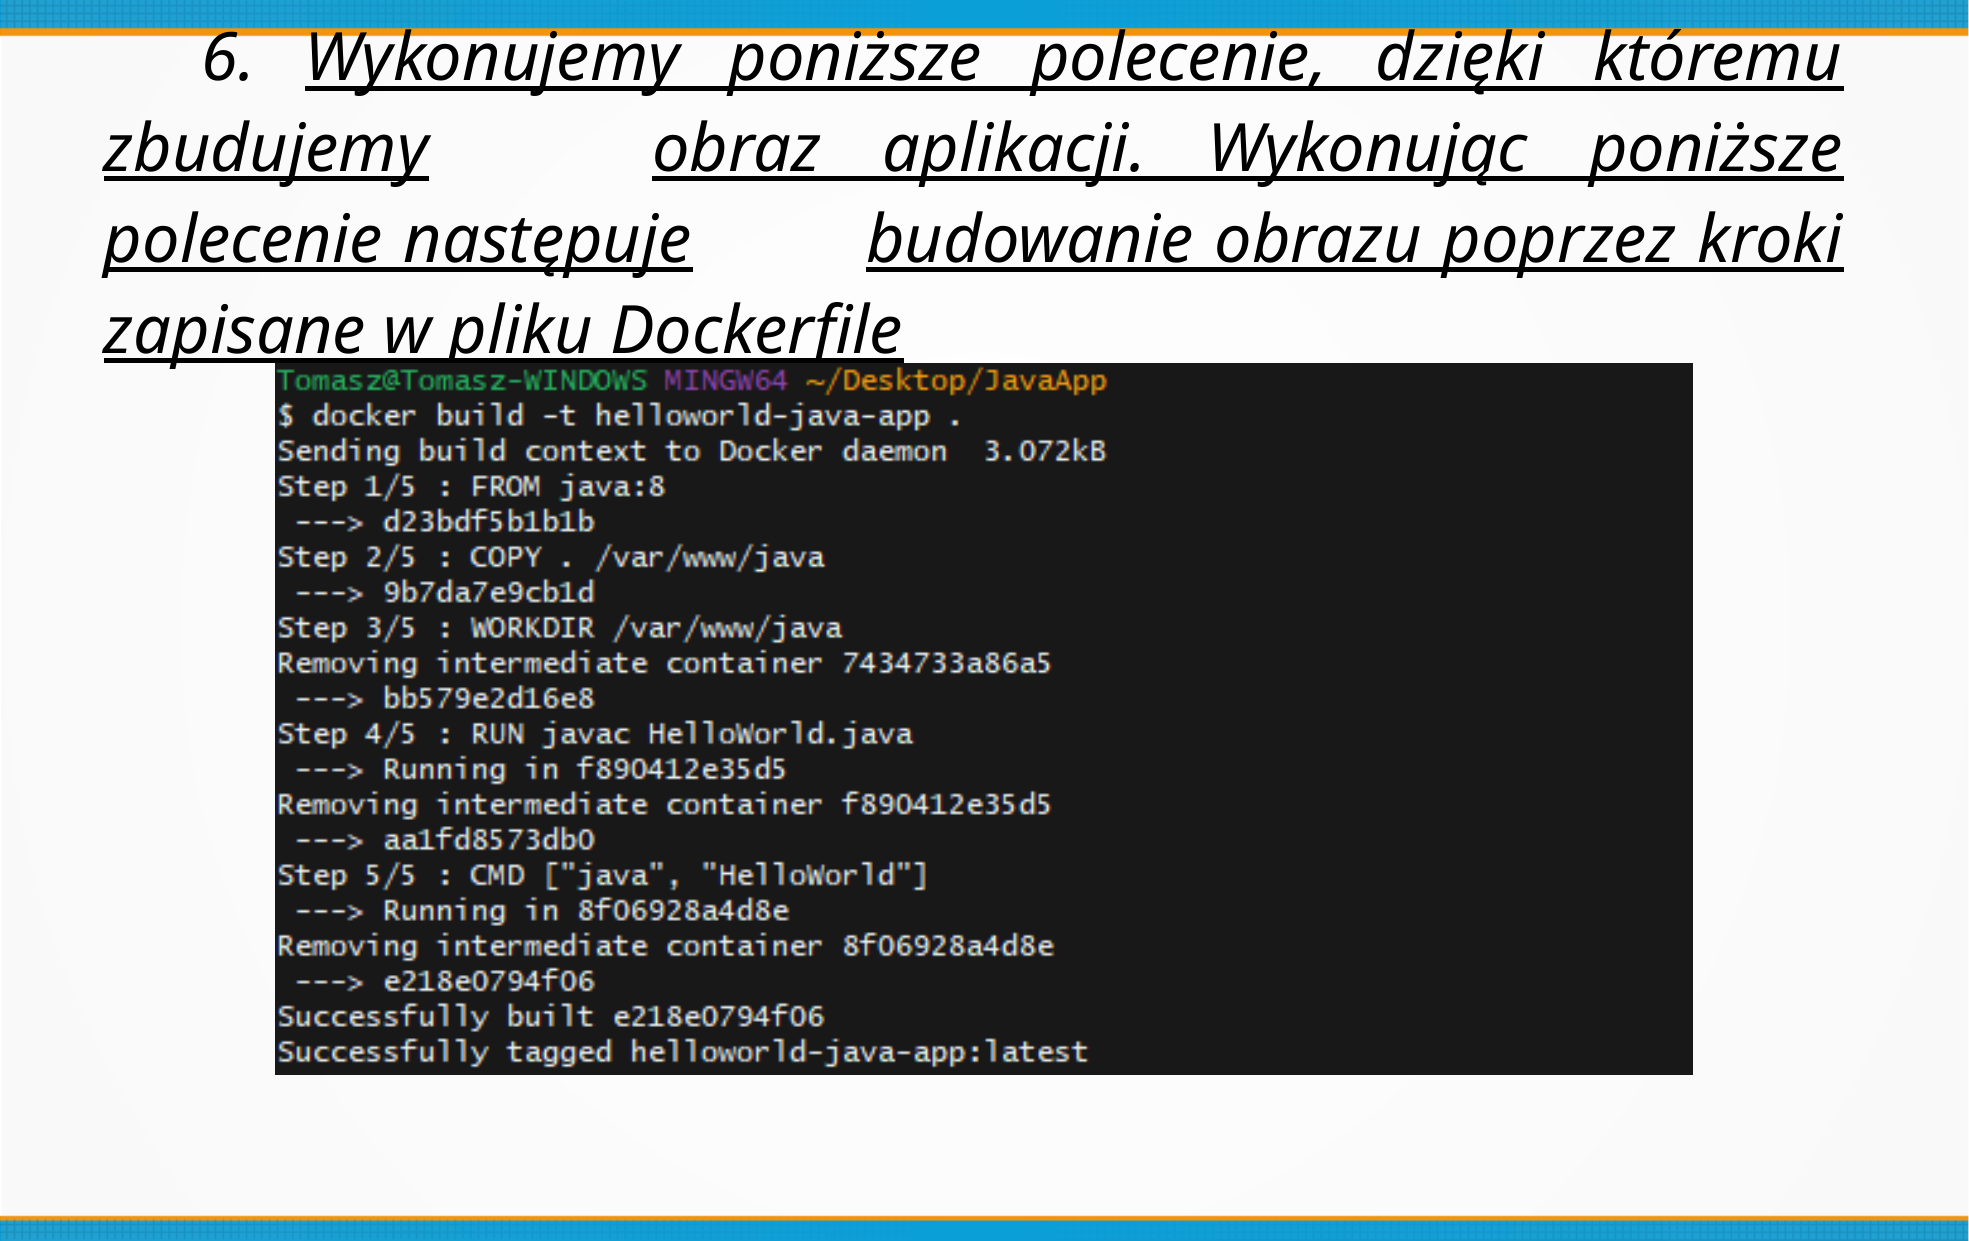

6. Wykonujemy poniższe polecenie, dzięki któremu zbudujemy	 	 obraz aplikacji. Wykonując poniższe polecenie następuje			 budowanie obrazu poprzez kroki zapisane w pliku Dockerfile
#